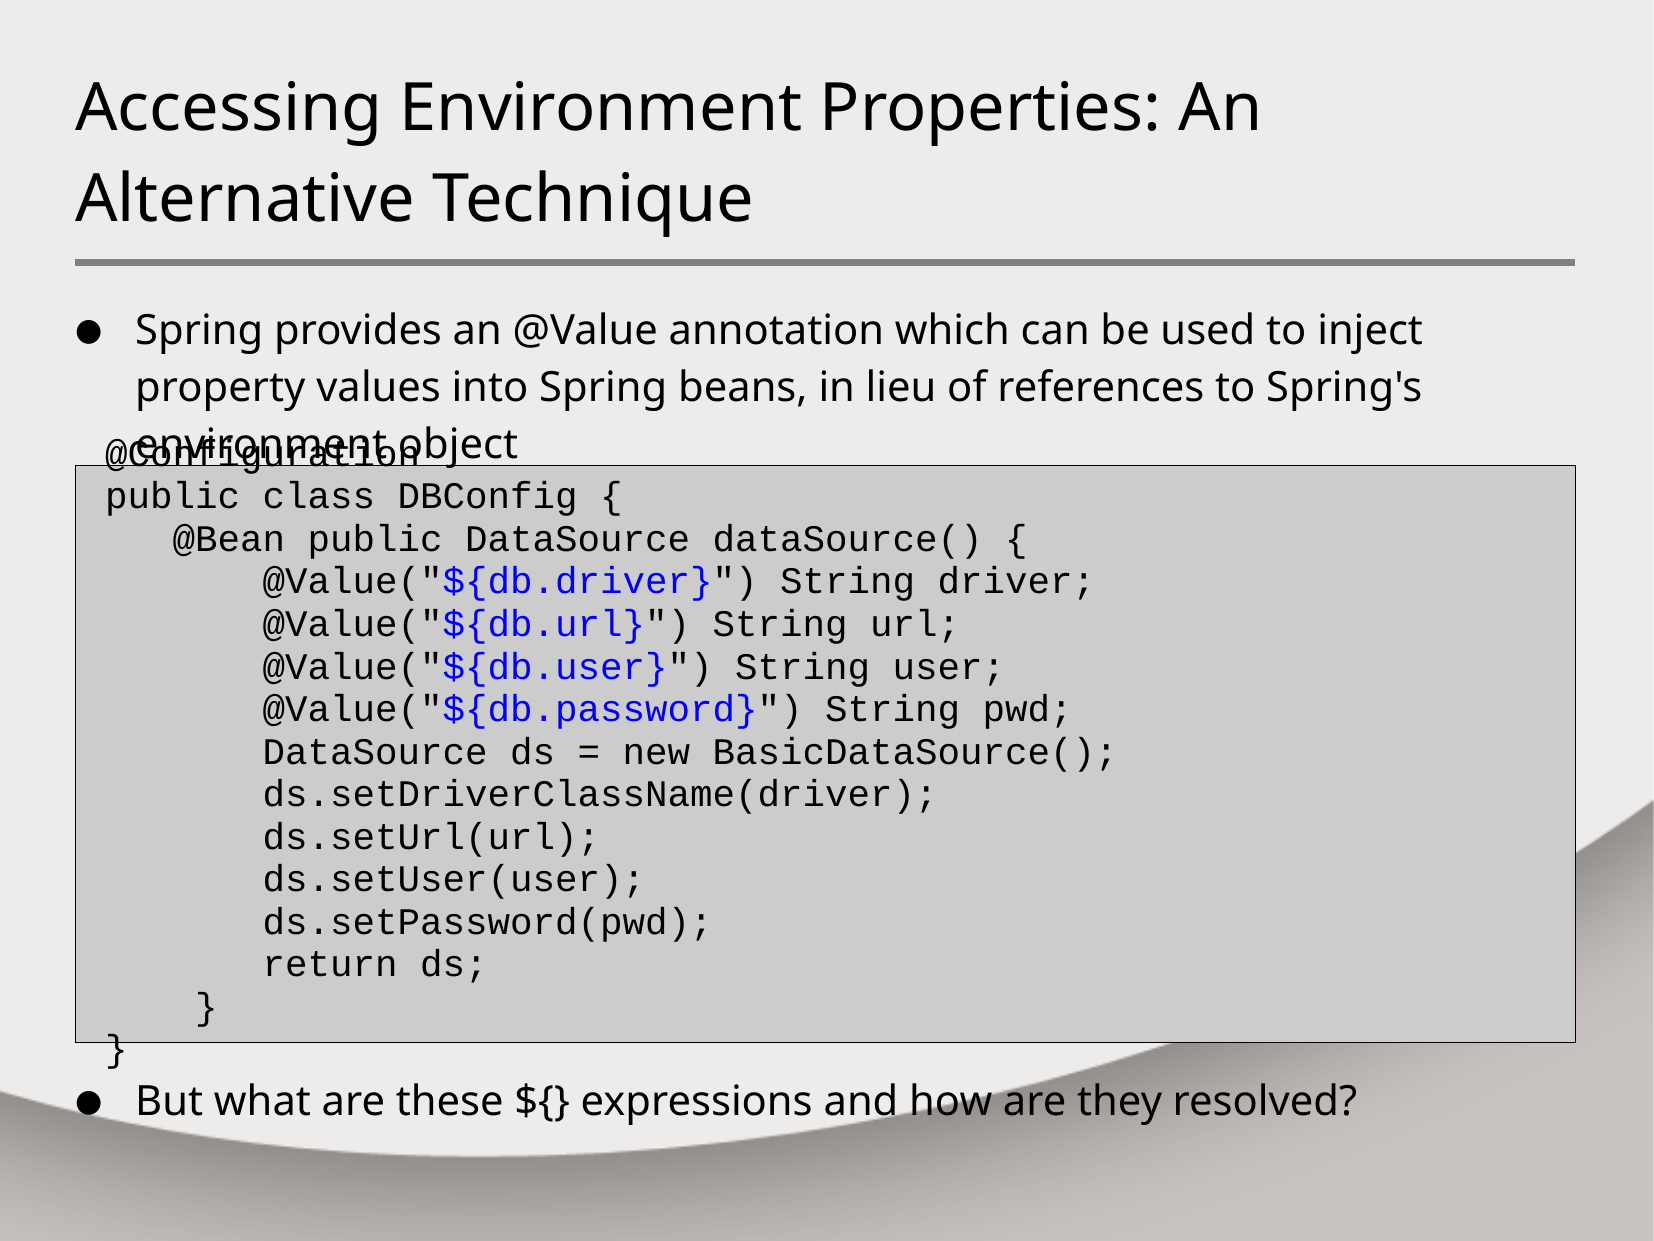

# Accessing Environment Properties: An Alternative Technique
Spring provides an @Value annotation which can be used to inject property values into Spring beans, in lieu of references to Spring's environment object
But what are these ${} expressions and how are they resolved?
@Configuration
public class DBConfig {
 @Bean public DataSource dataSource() {
 @Value("${db.driver}") String driver;
 @Value("${db.url}") String url;
 @Value("${db.user}") String user;
 @Value("${db.password}") String pwd;
 DataSource ds = new BasicDataSource();
 ds.setDriverClassName(driver);
 ds.setUrl(url);
 ds.setUser(user);
 ds.setPassword(pwd);
 return ds;
 }
}